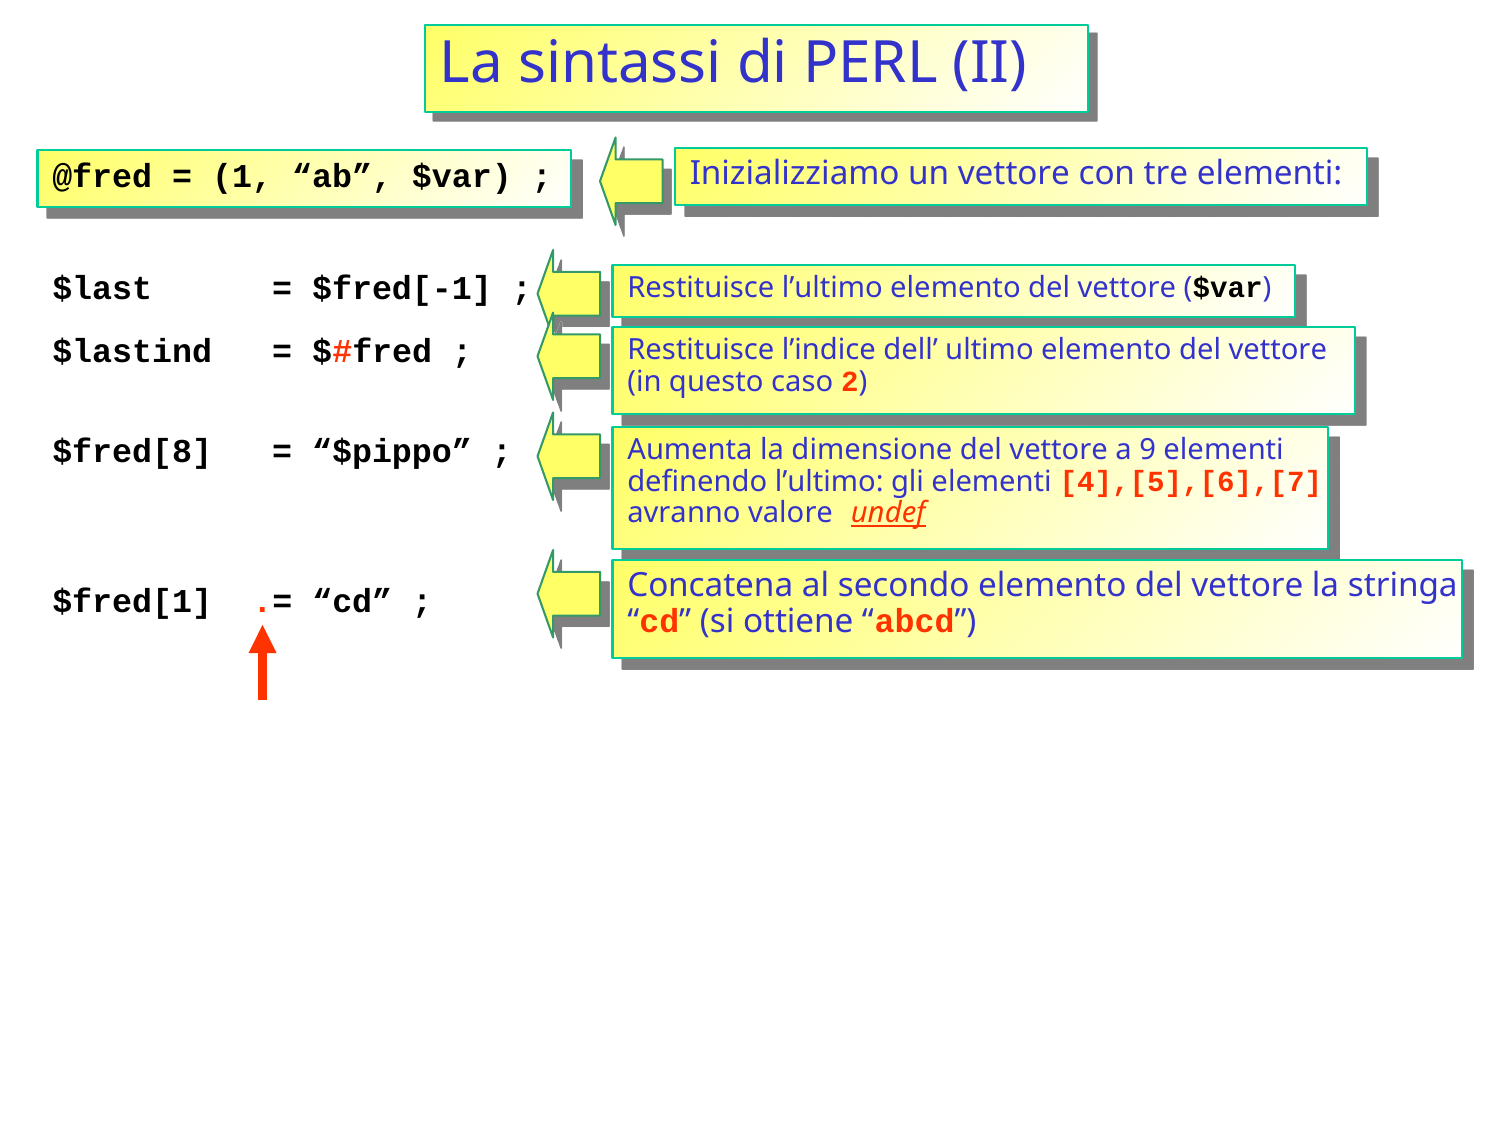

La sintassi di PERL (II)
Inizializziamo un vettore con tre elementi:
@fred = (1, “ab”, $var) ;
Restituisce l’ultimo elemento del vettore ($var)
$last = $fred[-1] ;
Restituisce l’indice dell’ ultimo elemento del vettore
(in questo caso 2)
$lastind = $#fred ;
Aumenta la dimensione del vettore a 9 elementi
definendo l’ultimo: gli elementi [4],[5],[6],[7]
avranno valore undef
$fred[8] = “$pippo” ;
Concatena al secondo elemento del vettore la stringa
“cd” (si ottiene “abcd”)
$fred[1] .= “cd” ;